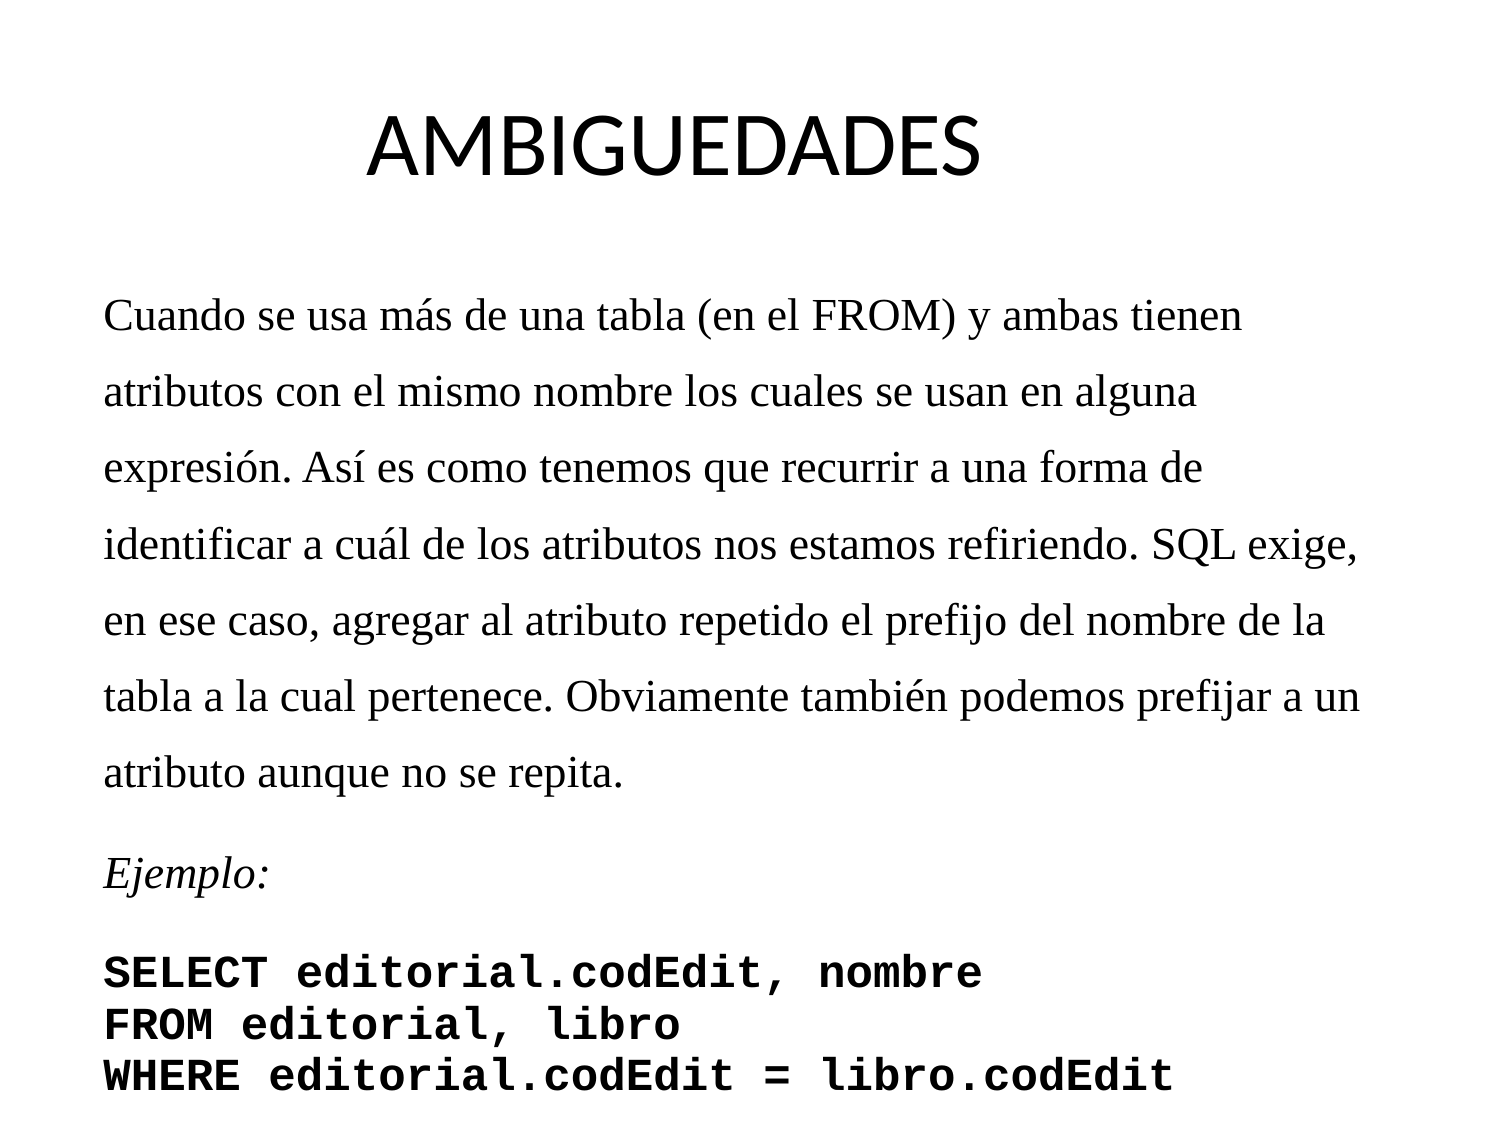

# AMBIGUEDADES
Cuando se usa más de una tabla (en el FROM) y ambas tienen atributos con el mismo nombre los cuales se usan en alguna expresión. Así es como tenemos que recurrir a una forma de
identificar a cuál de los atributos nos estamos refiriendo. SQL exige, en ese caso, agregar al atributo repetido el prefijo del nombre de la tabla a la cual pertenece. Obviamente también podemos prefijar a un atributo aunque no se repita.
Ejemplo:
SELECT editorial.codEdit, nombre
FROM editorial, libro
WHERE editorial.codEdit = libro.codEdit